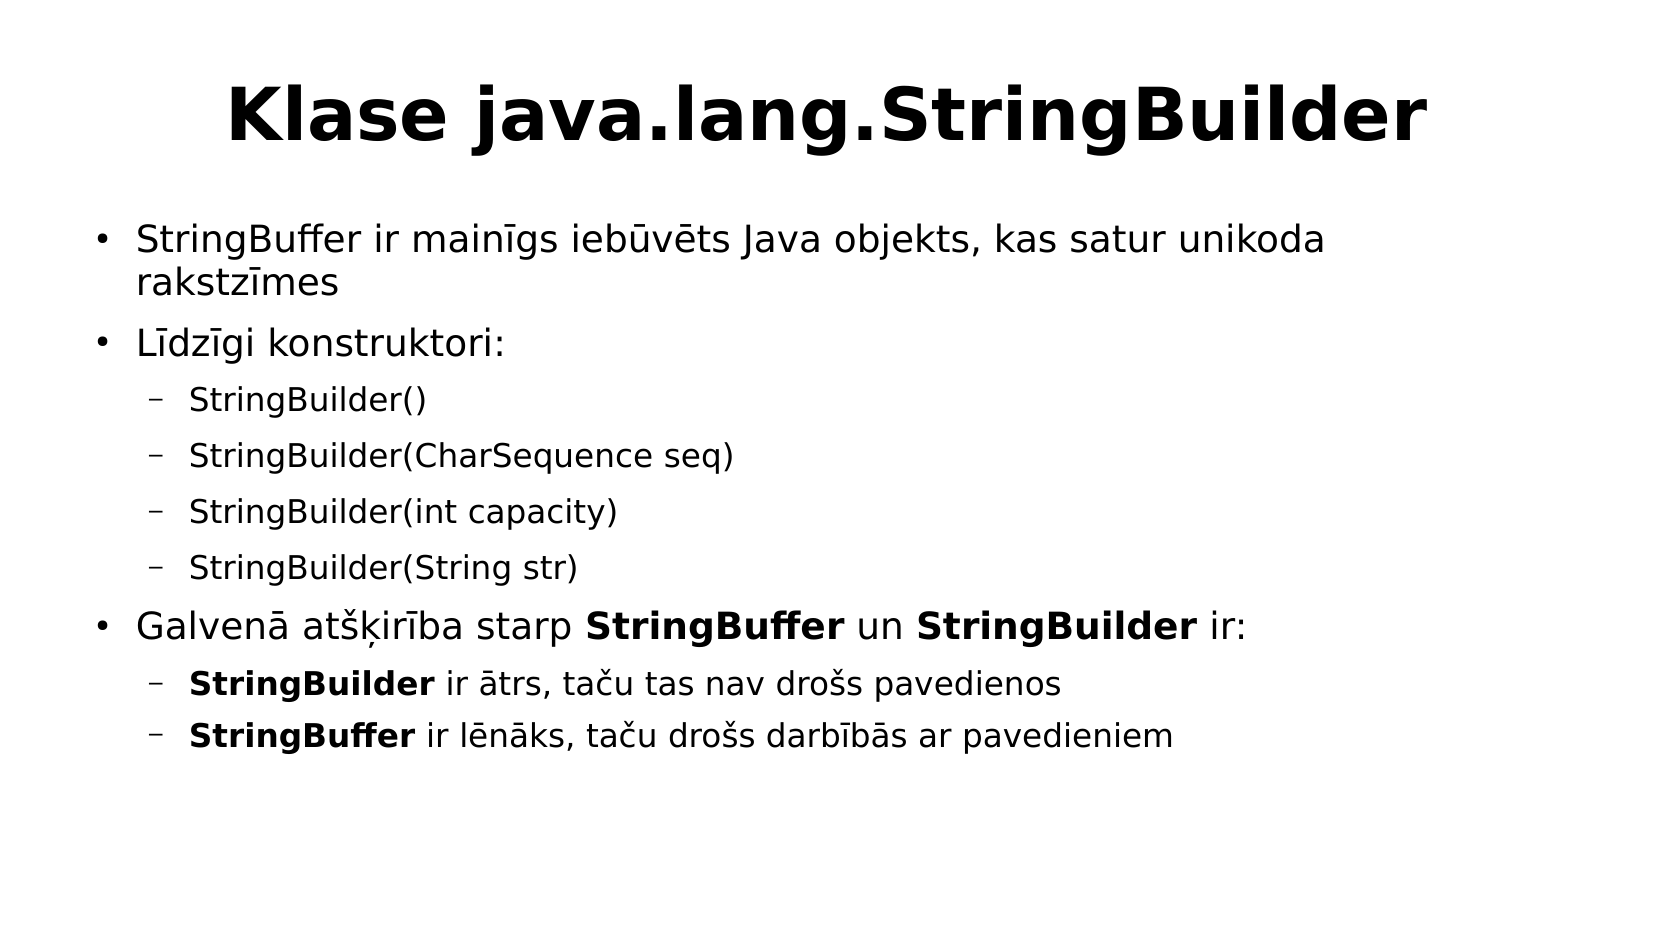

# Klase java.lang.StringBuilder
StringBuffer ir mainīgs iebūvēts Java objekts, kas satur unikoda rakstzīmes
Līdzīgi konstruktori:
StringBuilder()
StringBuilder(CharSequence seq)
StringBuilder(int capacity)
StringBuilder(String str)
Galvenā atšķirība starp StringBuffer un StringBuilder ir:
StringBuilder ir ātrs, taču tas nav drošs pavedienos
StringBuffer ir lēnāks, taču drošs darbībās ar pavedieniem